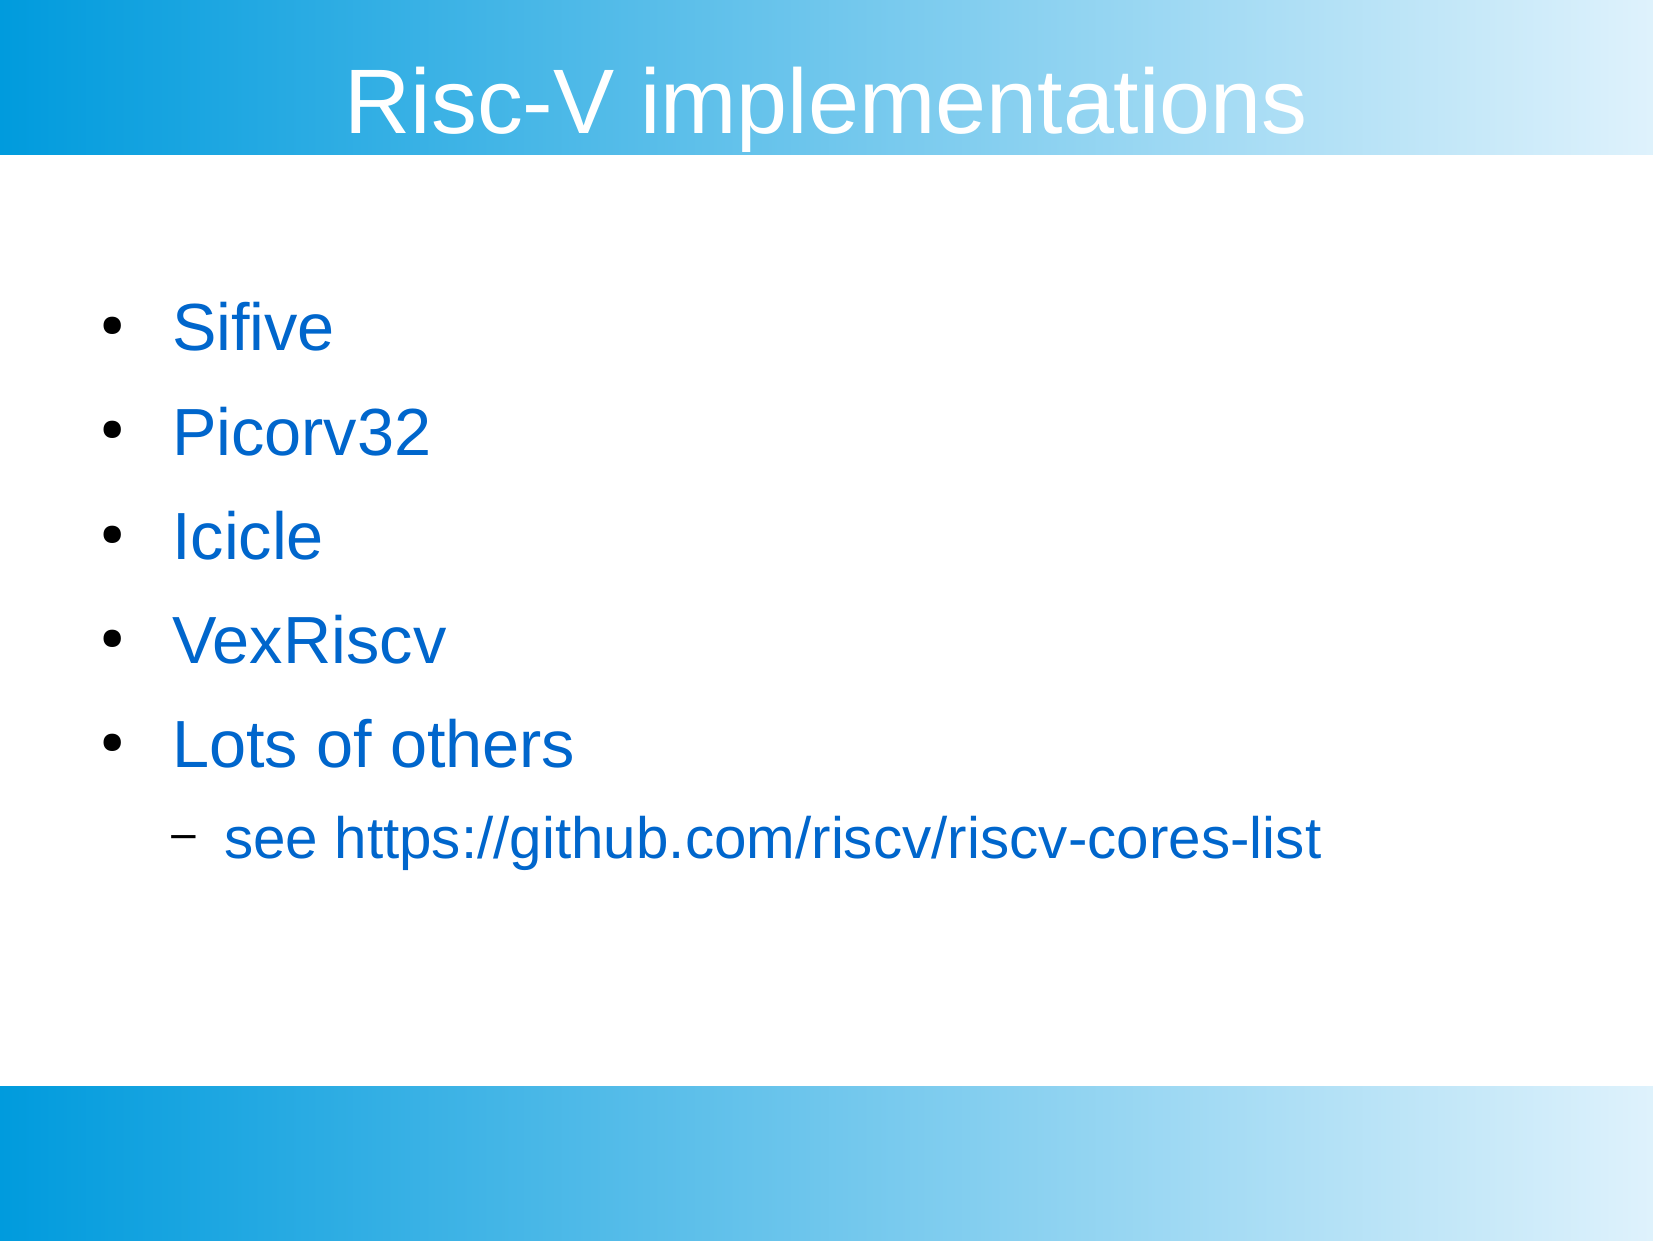

# Risc-V implementations
 Sifive
 Picorv32
 Icicle
 VexRiscv
 Lots of others
see https://github.com/riscv/riscv-cores-list